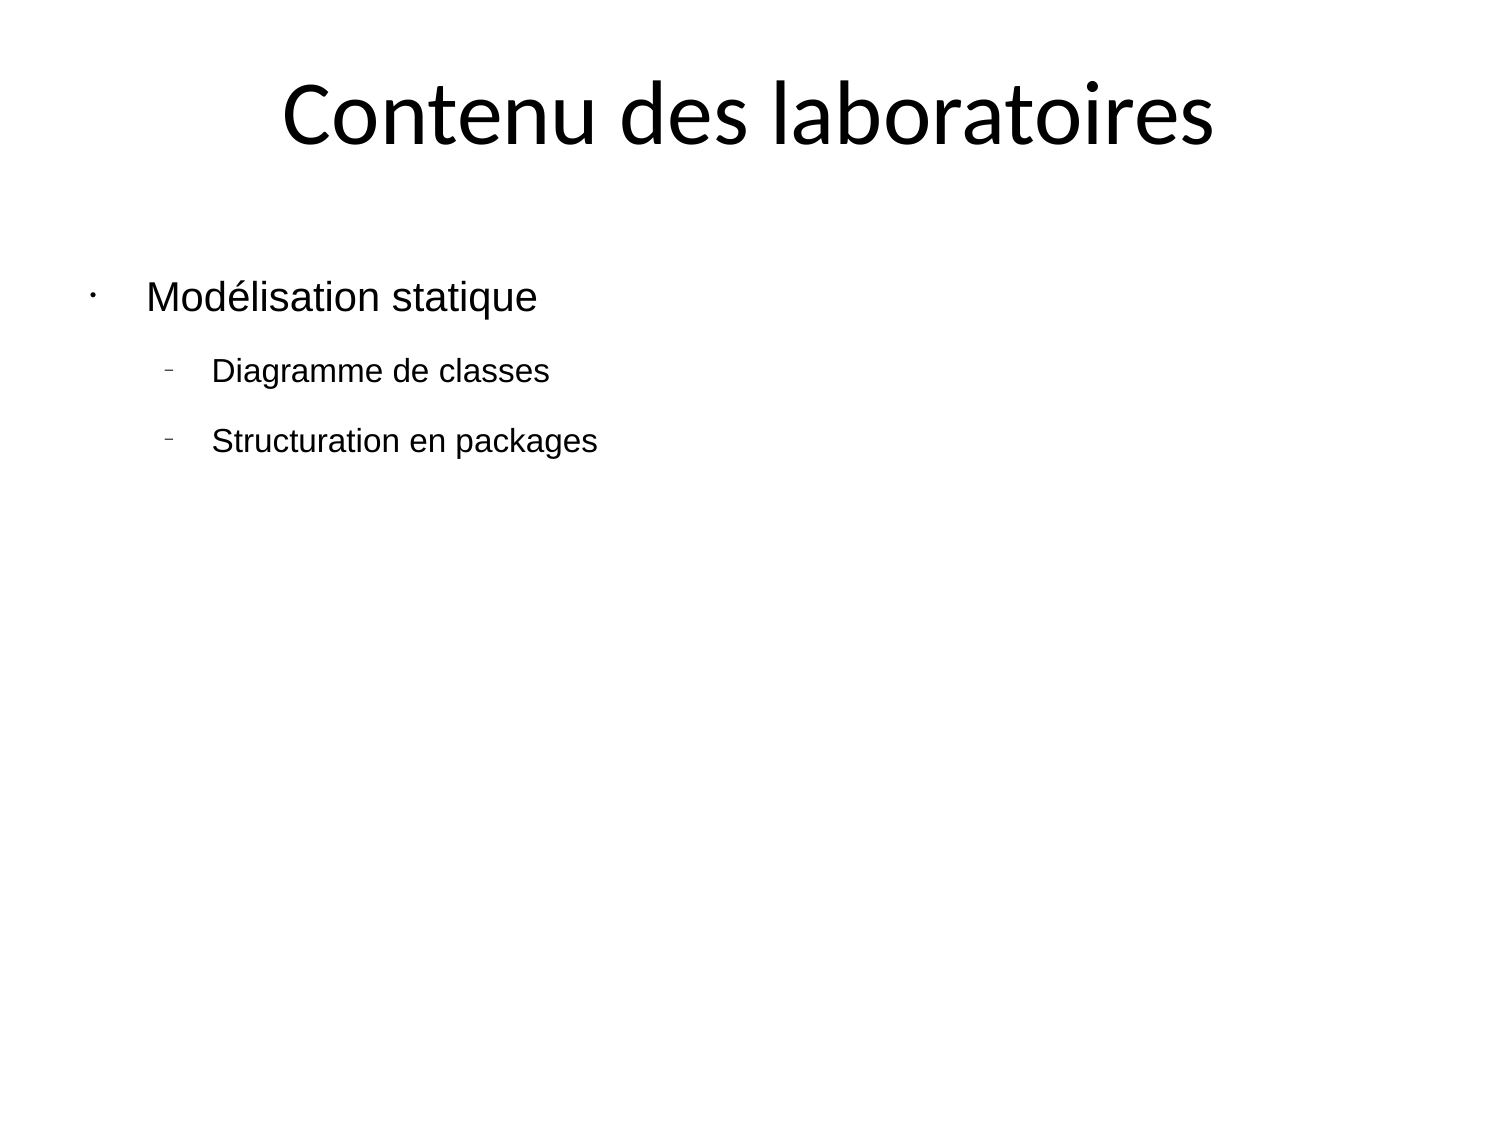

# Contenu des laboratoires
Modélisation statique
Diagramme de classes
Structuration en packages